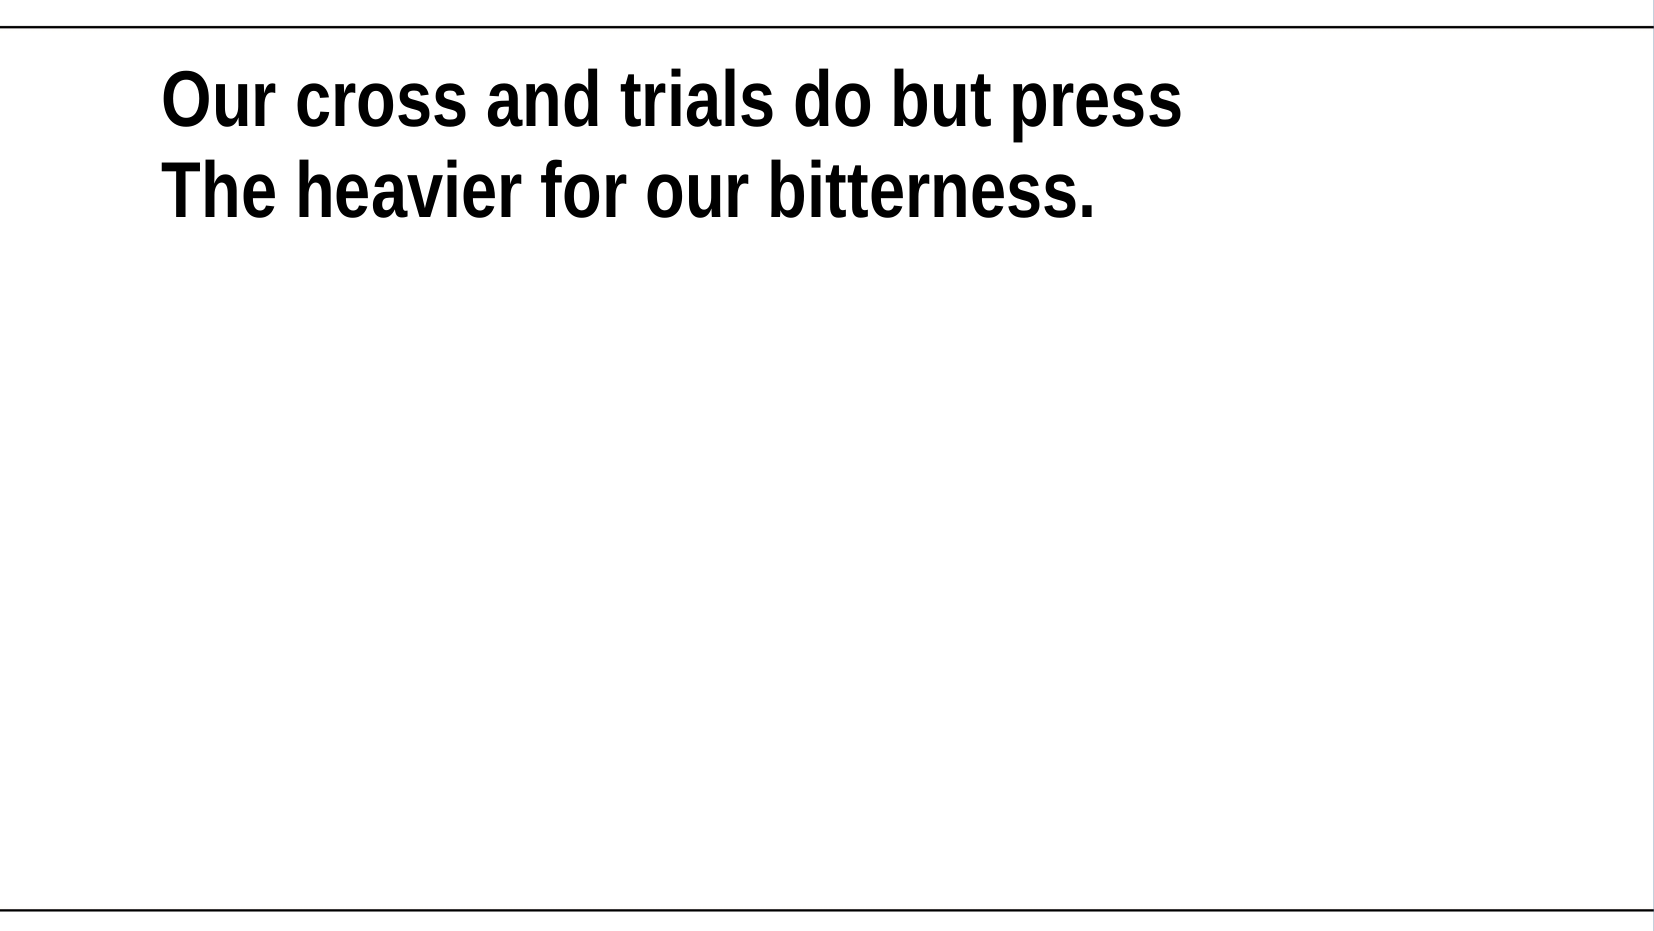

Our cross and trials do but press
 The heavier for our bitterness.